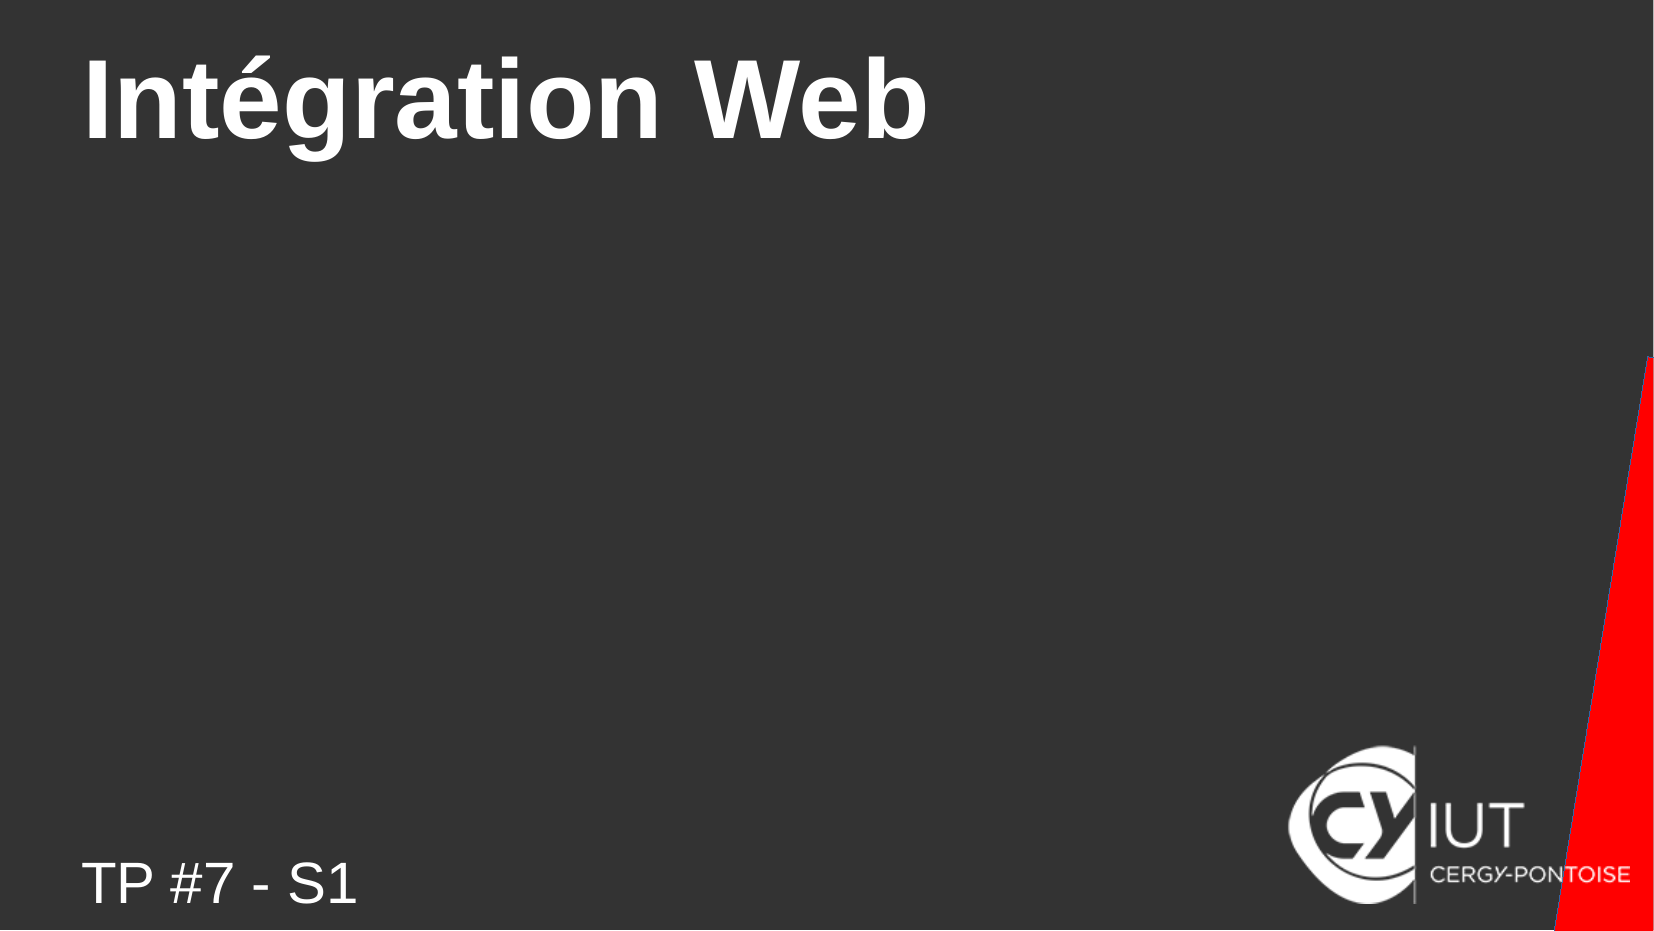

# Intégration Web
TP #7 - S1